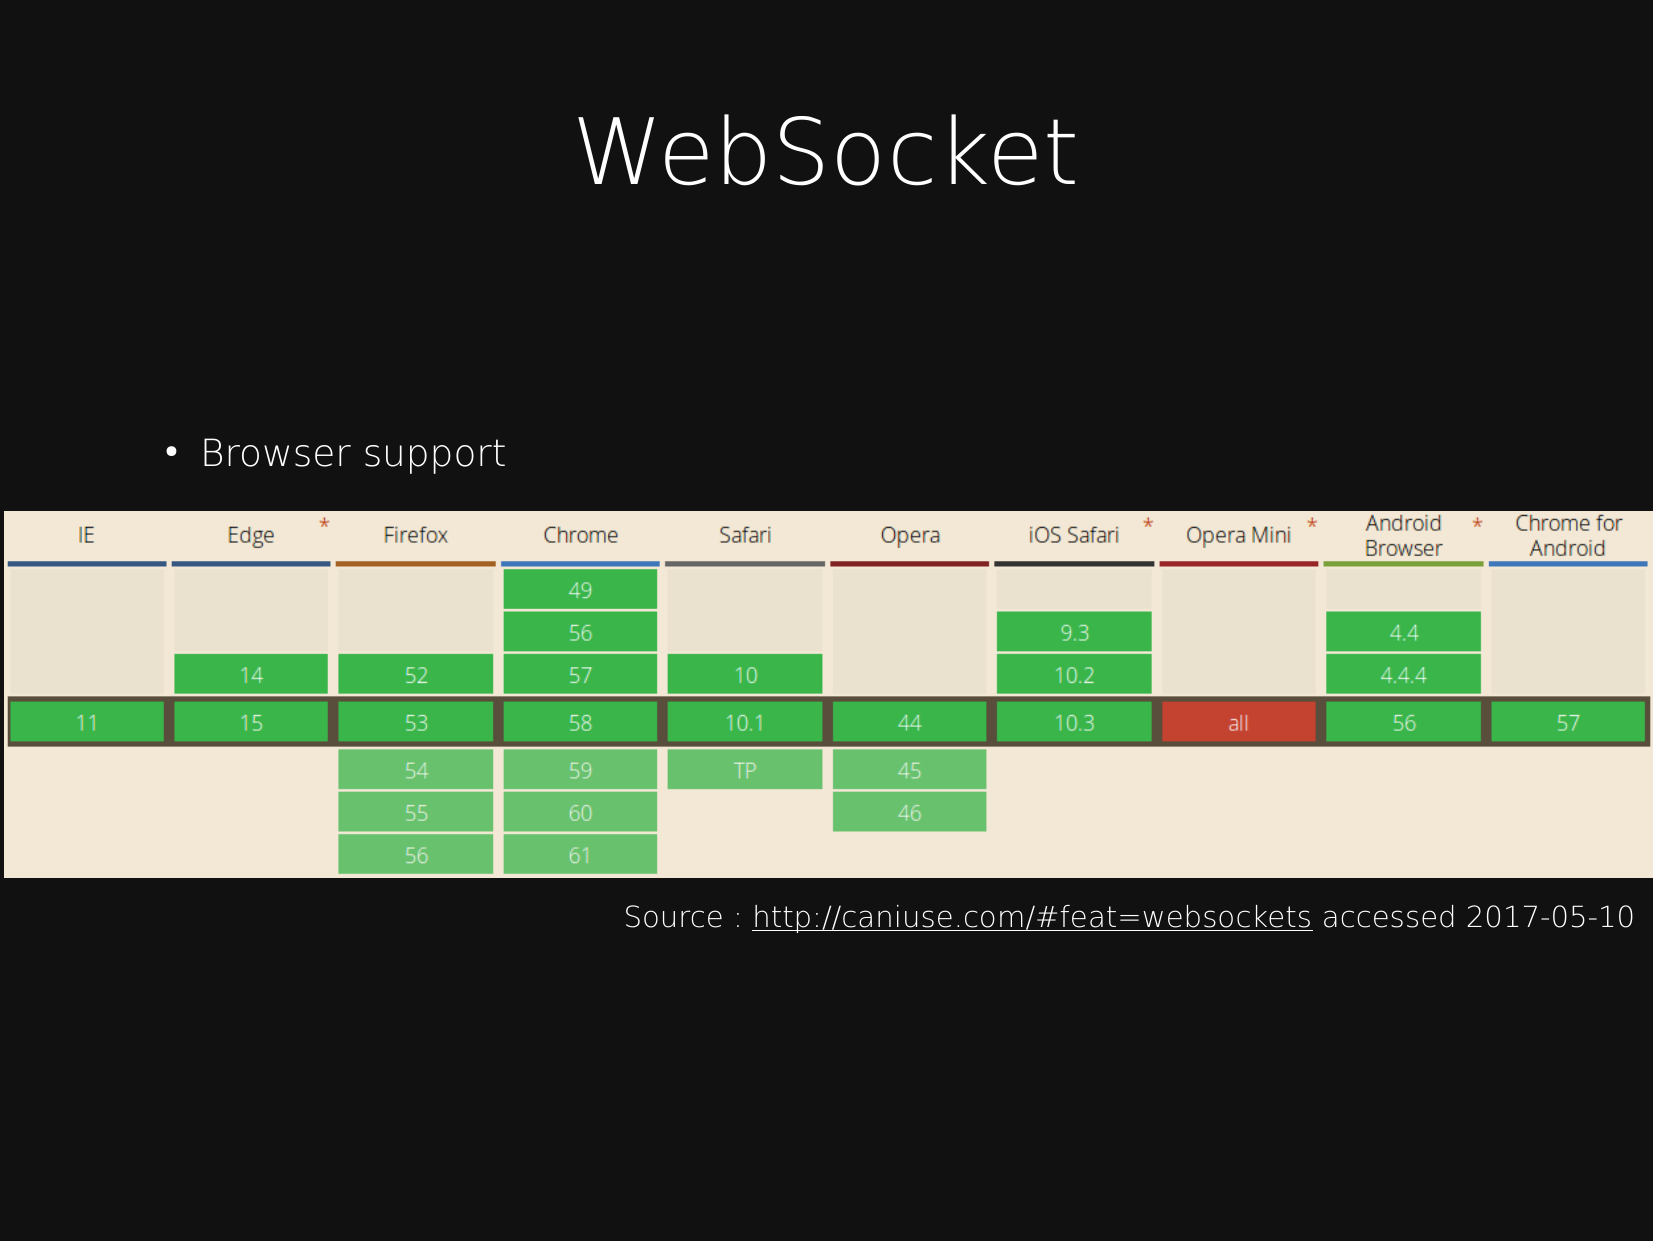

# WebSocket
Browser support
Source : http://caniuse.com/#feat=websockets accessed 2017-05-10